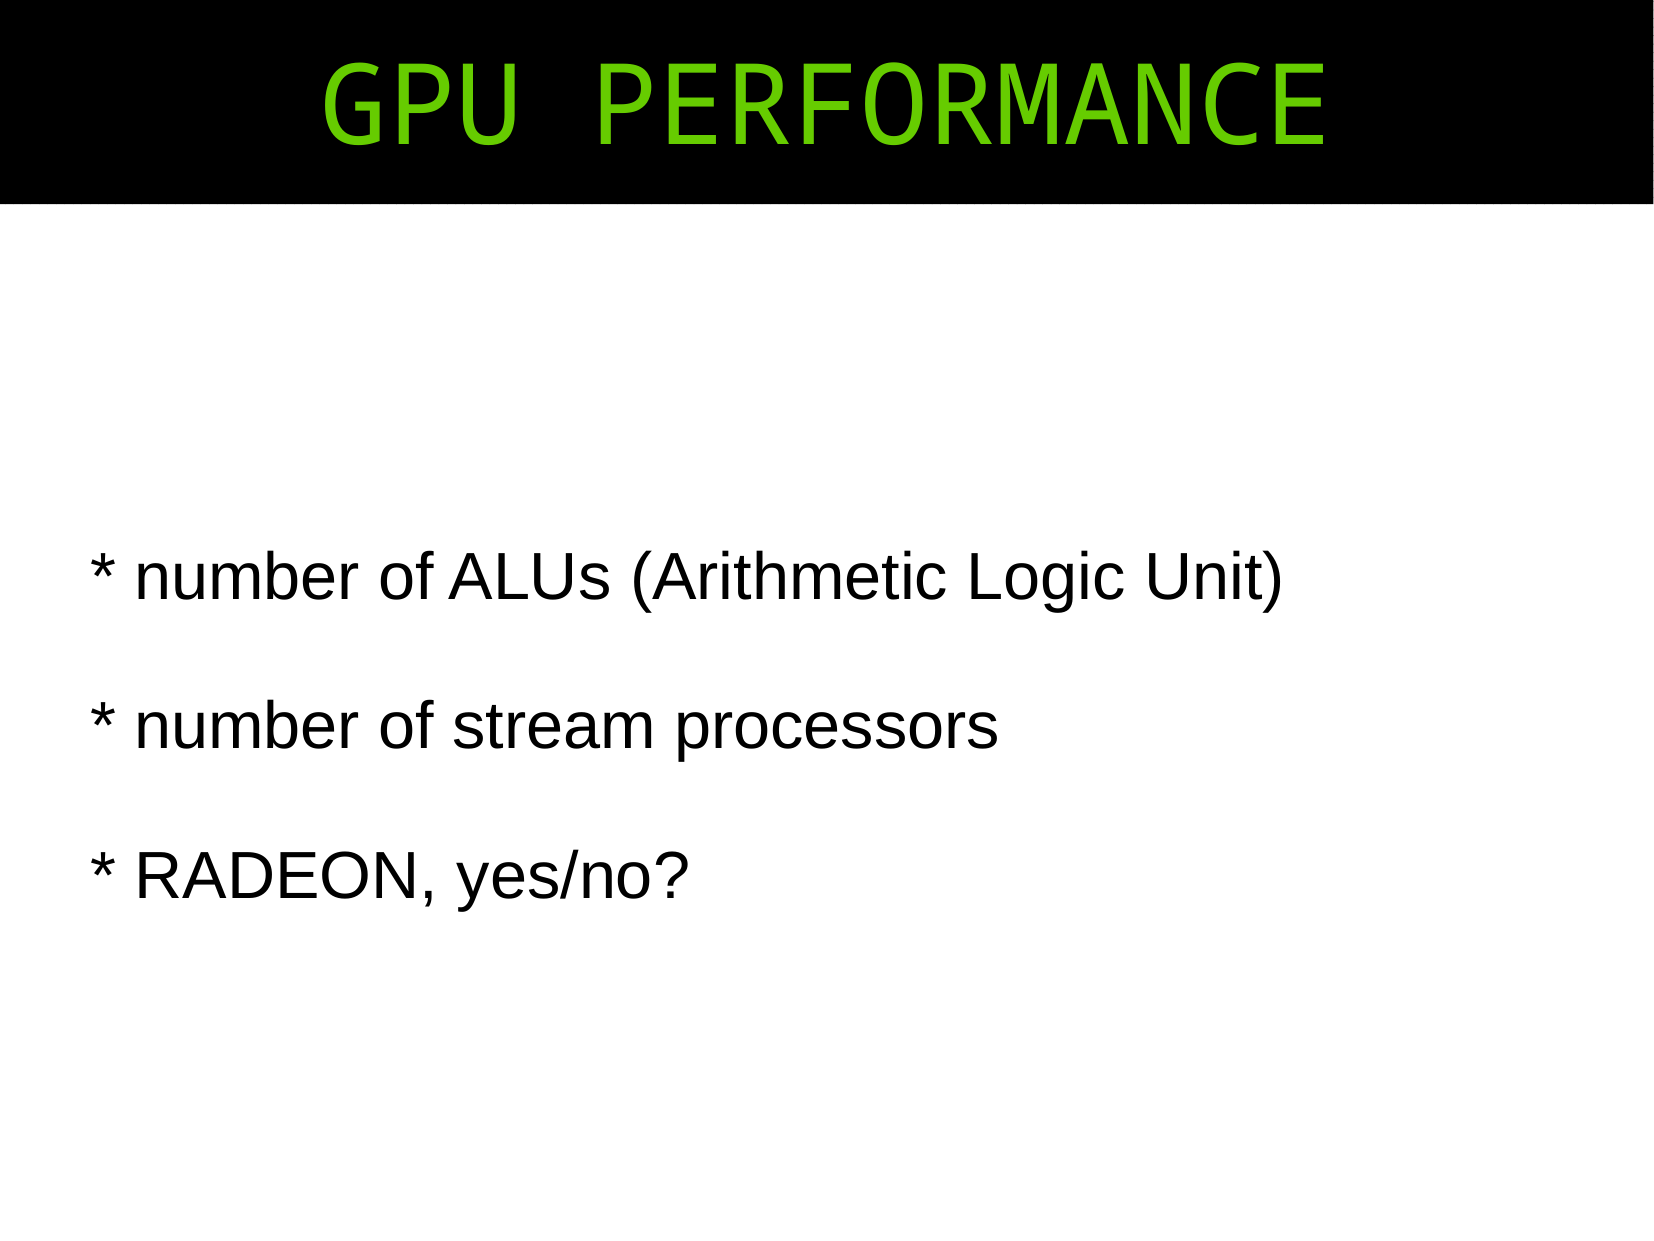

# GPU PERFORMANCE
* number of ALUs (Arithmetic Logic Unit)
* number of stream processors
* RADEON, yes/no?